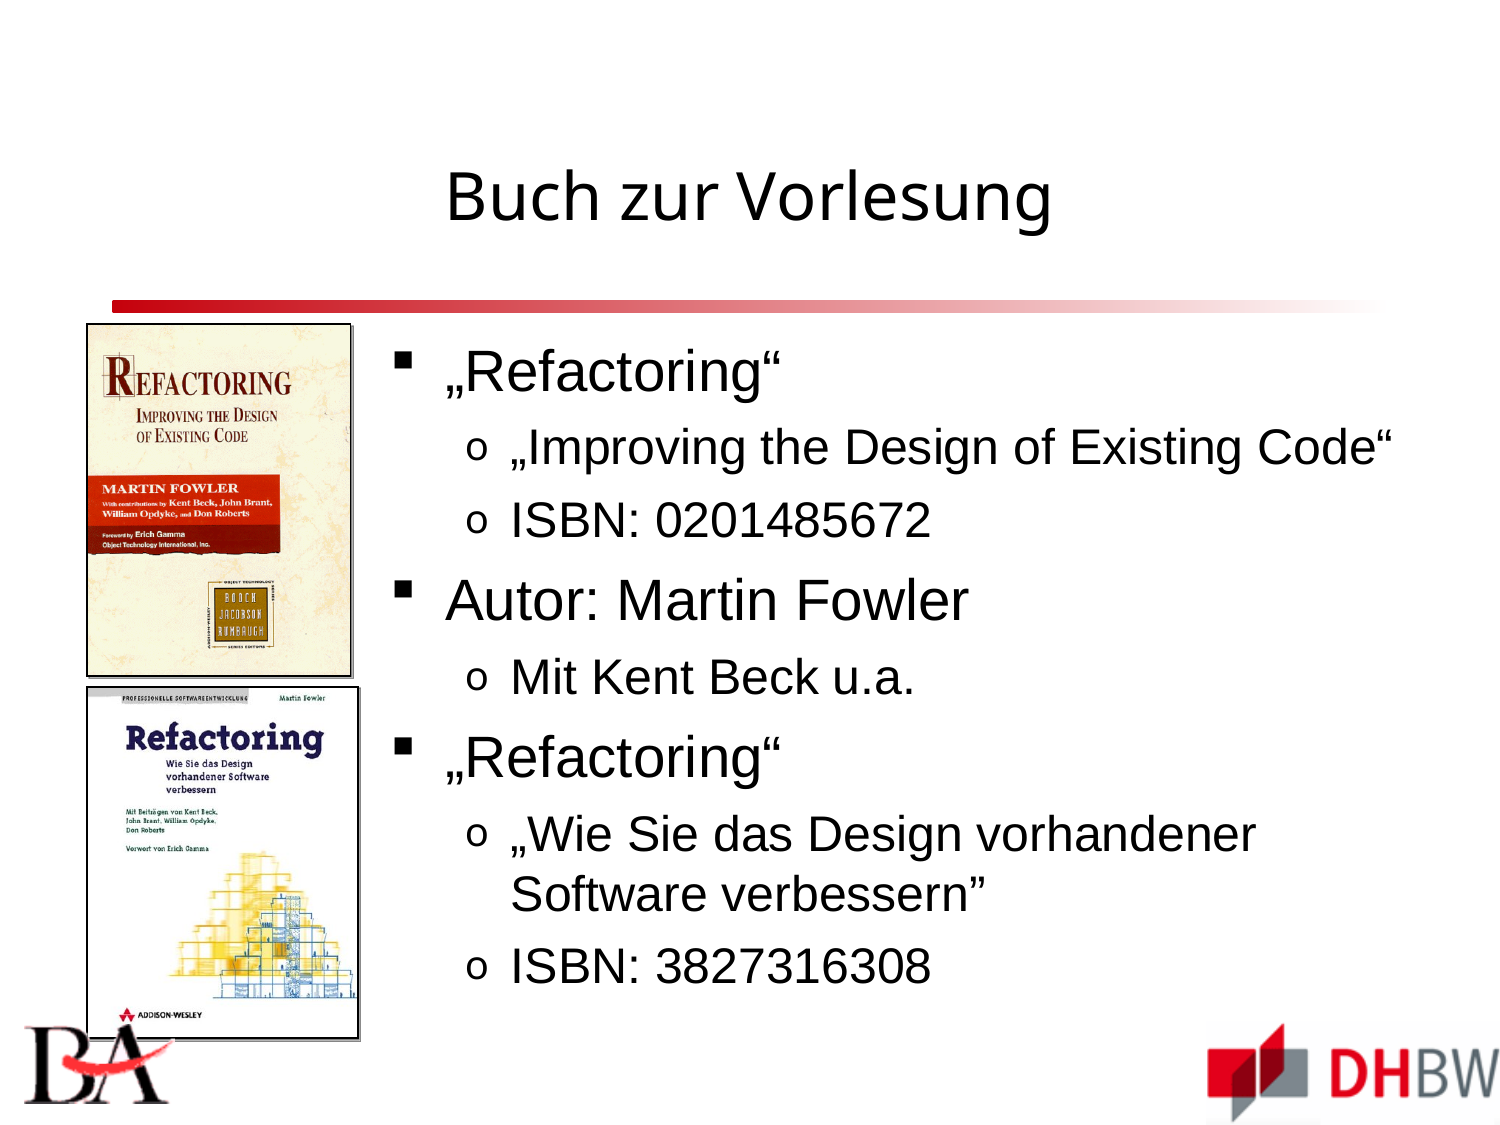

# Buch zur Vorlesung
„Refactoring“
„Improving the Design of Existing Code“
ISBN: 0201485672
Autor: Martin Fowler
Mit Kent Beck u.a.
„Refactoring“
„Wie Sie das Design vorhandener Software verbessern”
ISBN: 3827316308